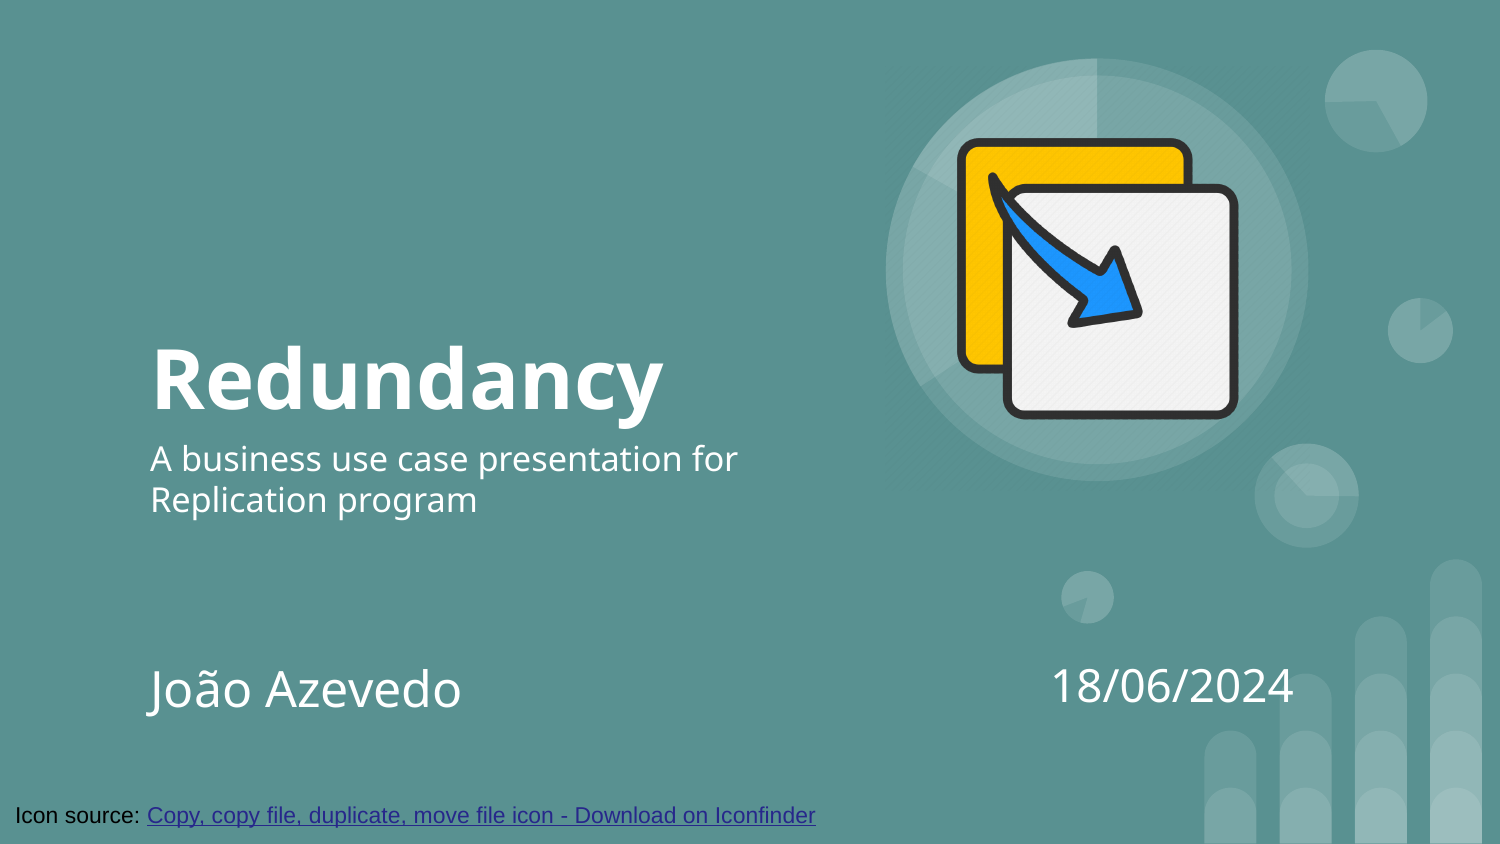

# Redundancy
A business use case presentation for Replication program
João Azevedo
18/06/2024
Icon source: Copy, copy file, duplicate, move file icon - Download on Iconfinder